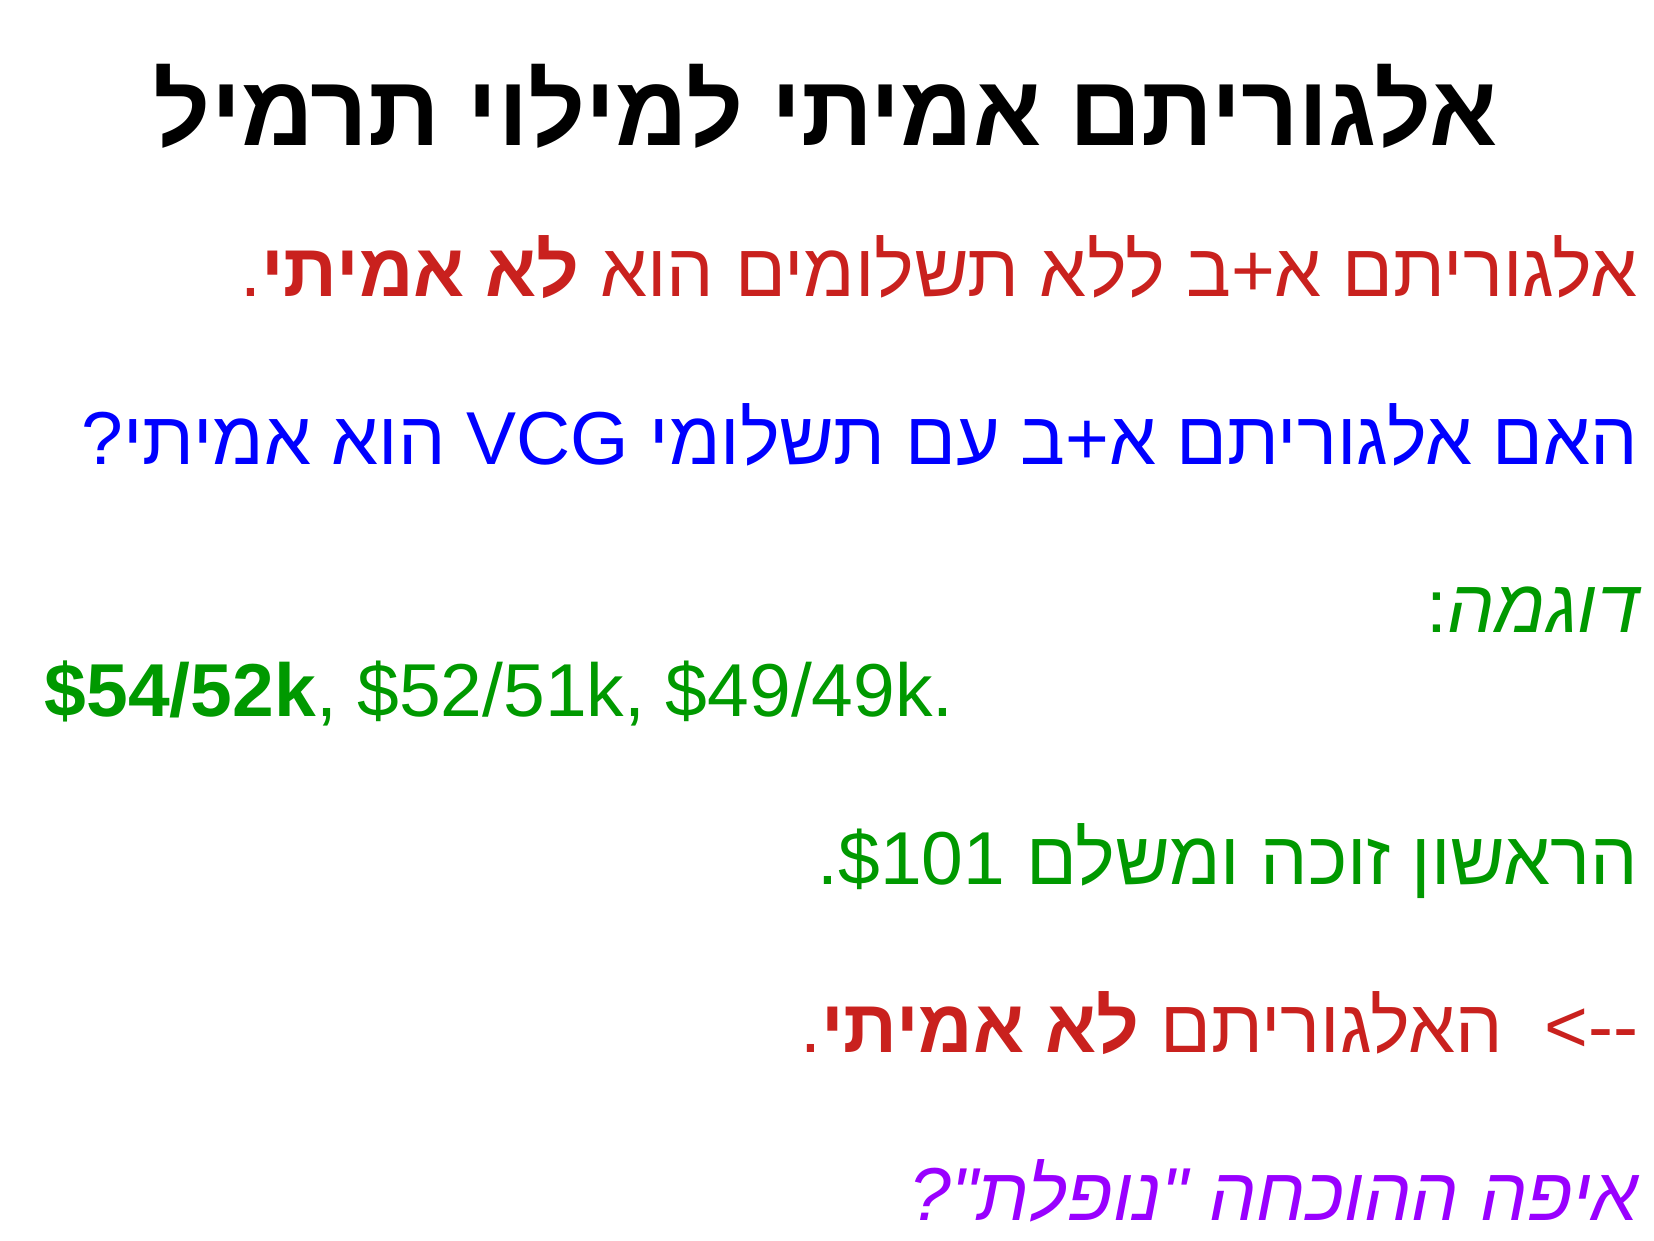

# אלגוריתם אמיתי למילוי תרמיל
אלגוריתם א+ב ללא תשלומים הוא לא אמיתי.
האם אלגוריתם א+ב עם תשלומי VCG הוא אמיתי?
דוגמה:
$54/52k, $52/51k, $49/49k.
הראשון זוכה ומשלם $101.
--> האלגוריתם לא אמיתי.
איפה ההוכחה "נופלת"?